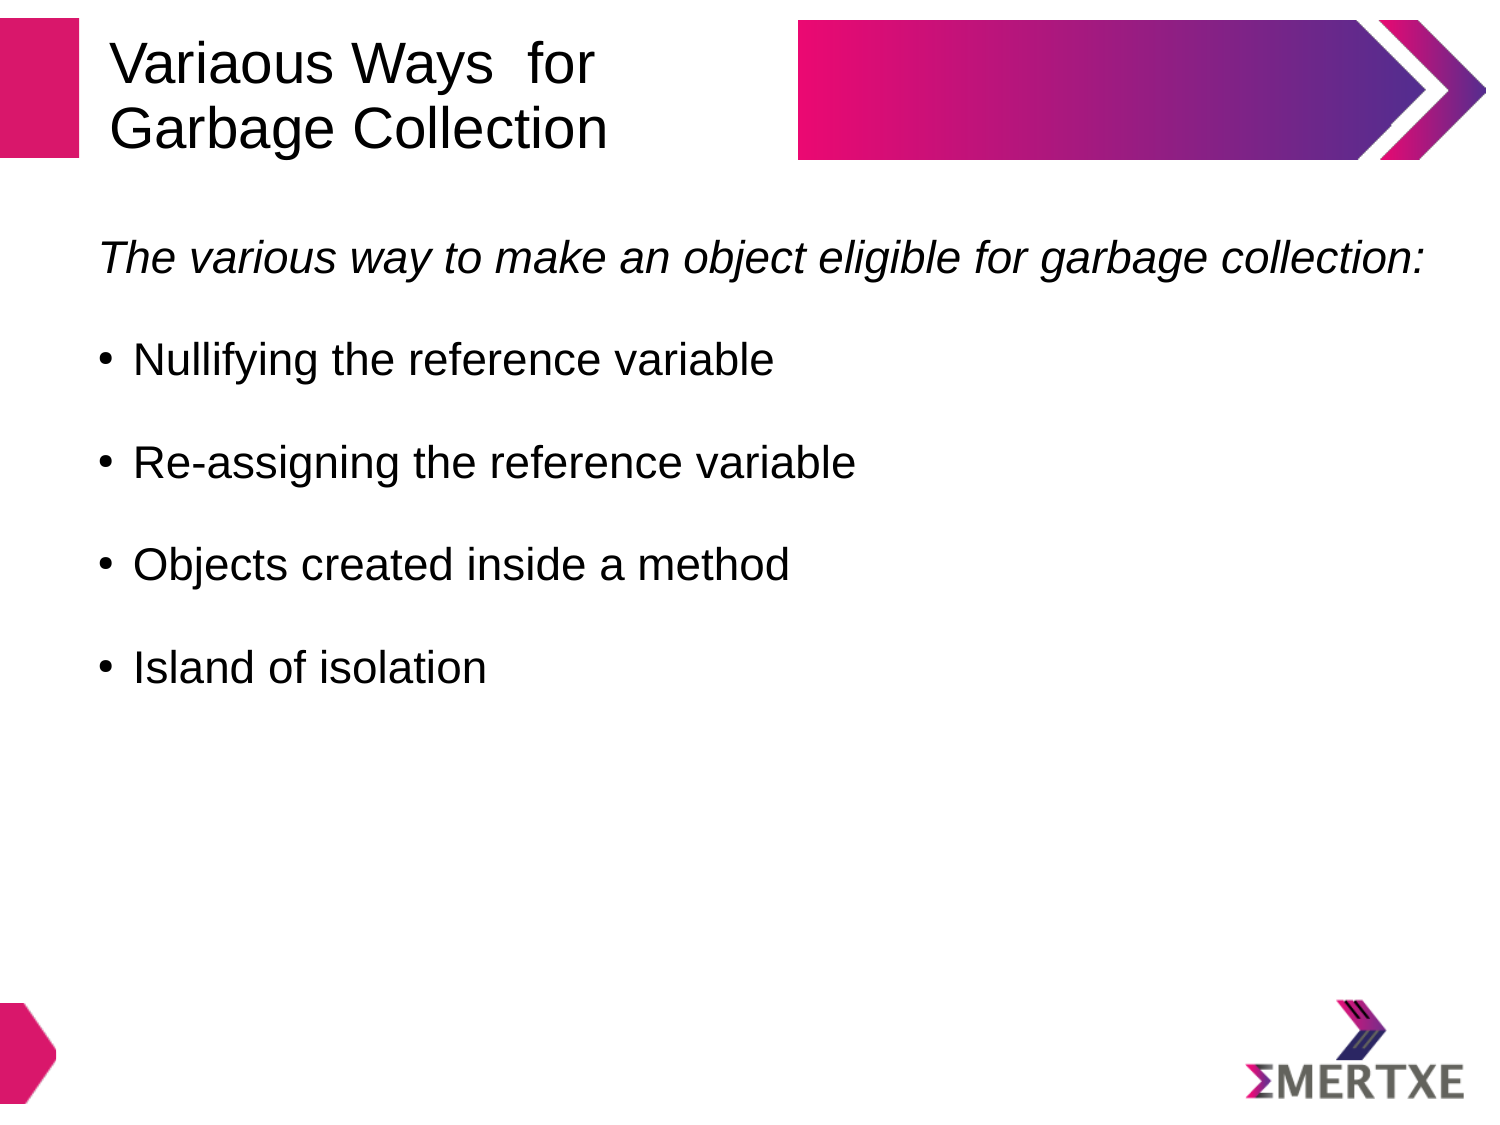

Variaous Ways for Garbage Collection
The various way to make an object eligible for garbage collection:
Nullifying the reference variable
Re-assigning the reference variable
Objects created inside a method
Island of isolation